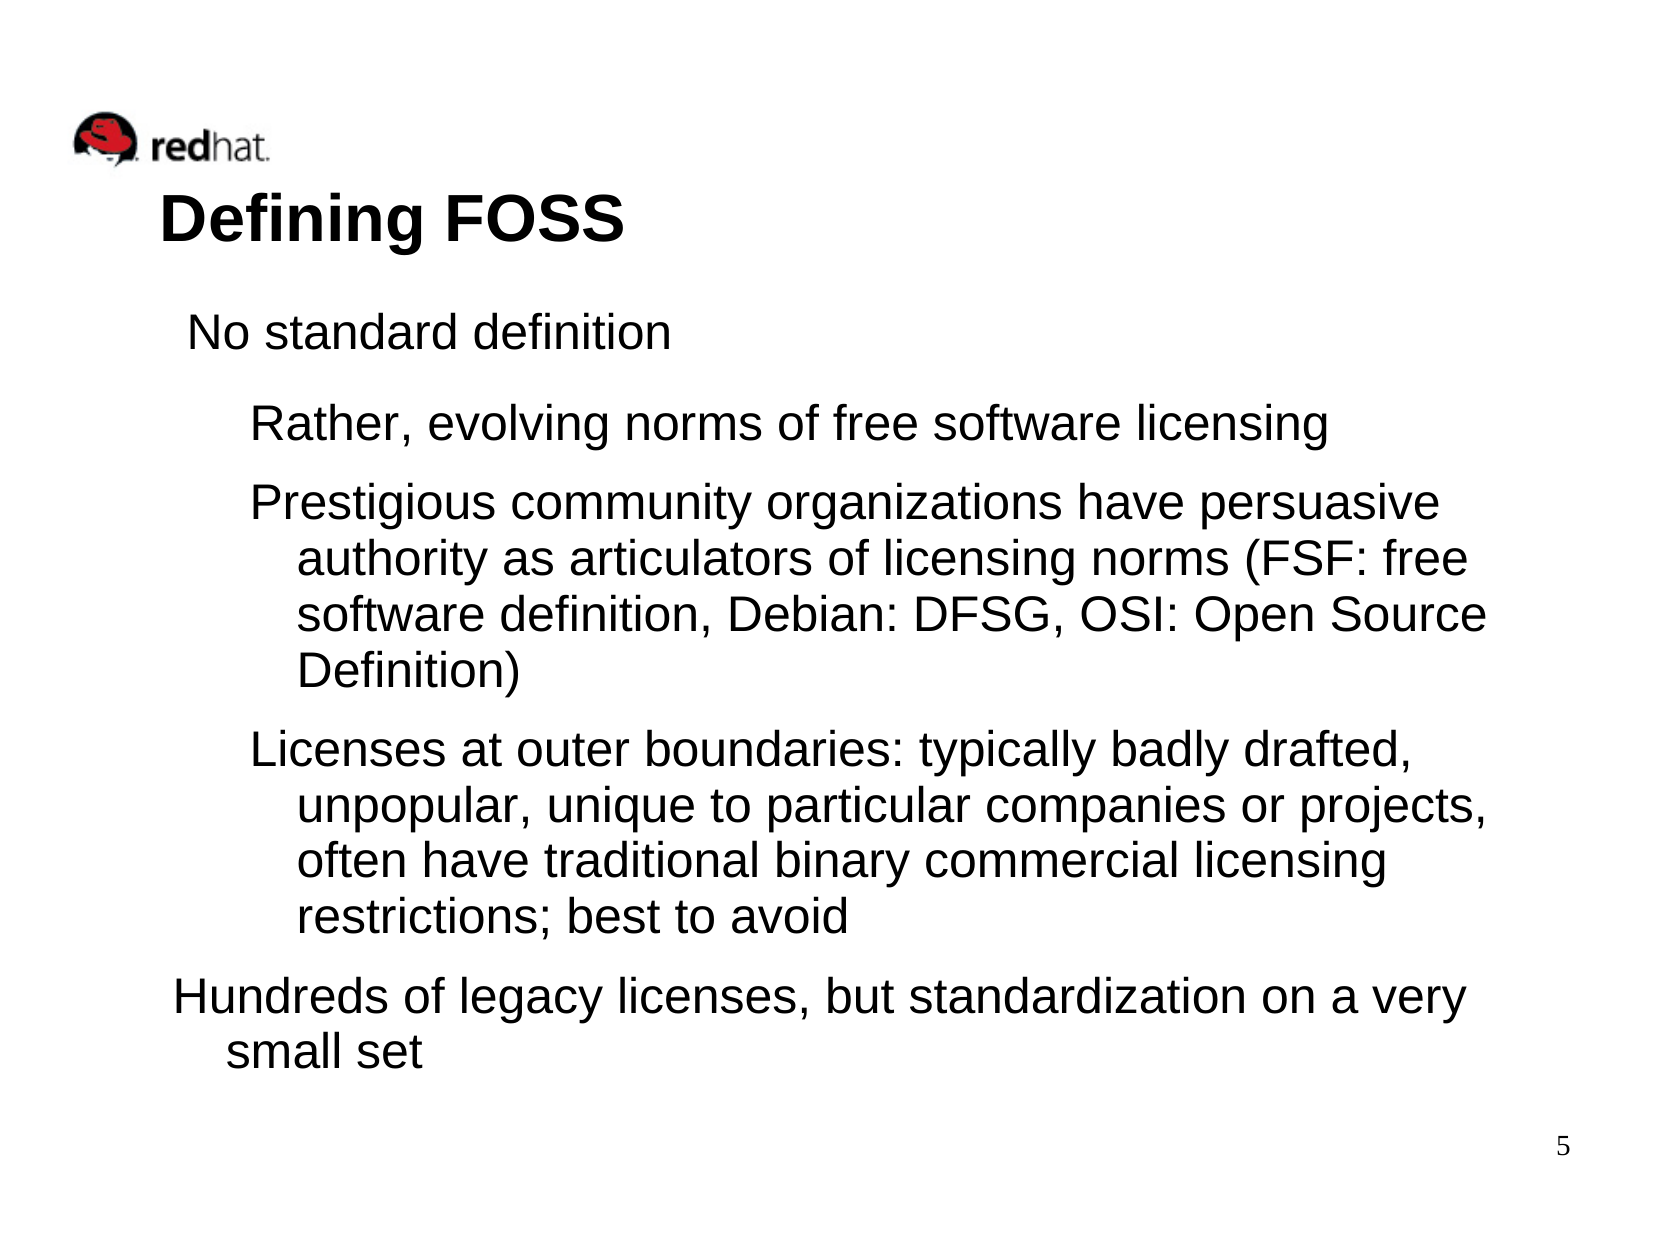

# Defining FOSS
 No standard definition
Rather, evolving norms of free software licensing
Prestigious community organizations have persuasive authority as articulators of licensing norms (FSF: free software definition, Debian: DFSG, OSI: Open Source Definition)
Licenses at outer boundaries: typically badly drafted, unpopular, unique to particular companies or projects, often have traditional binary commercial licensing restrictions; best to avoid
Hundreds of legacy licenses, but standardization on a very small set
5